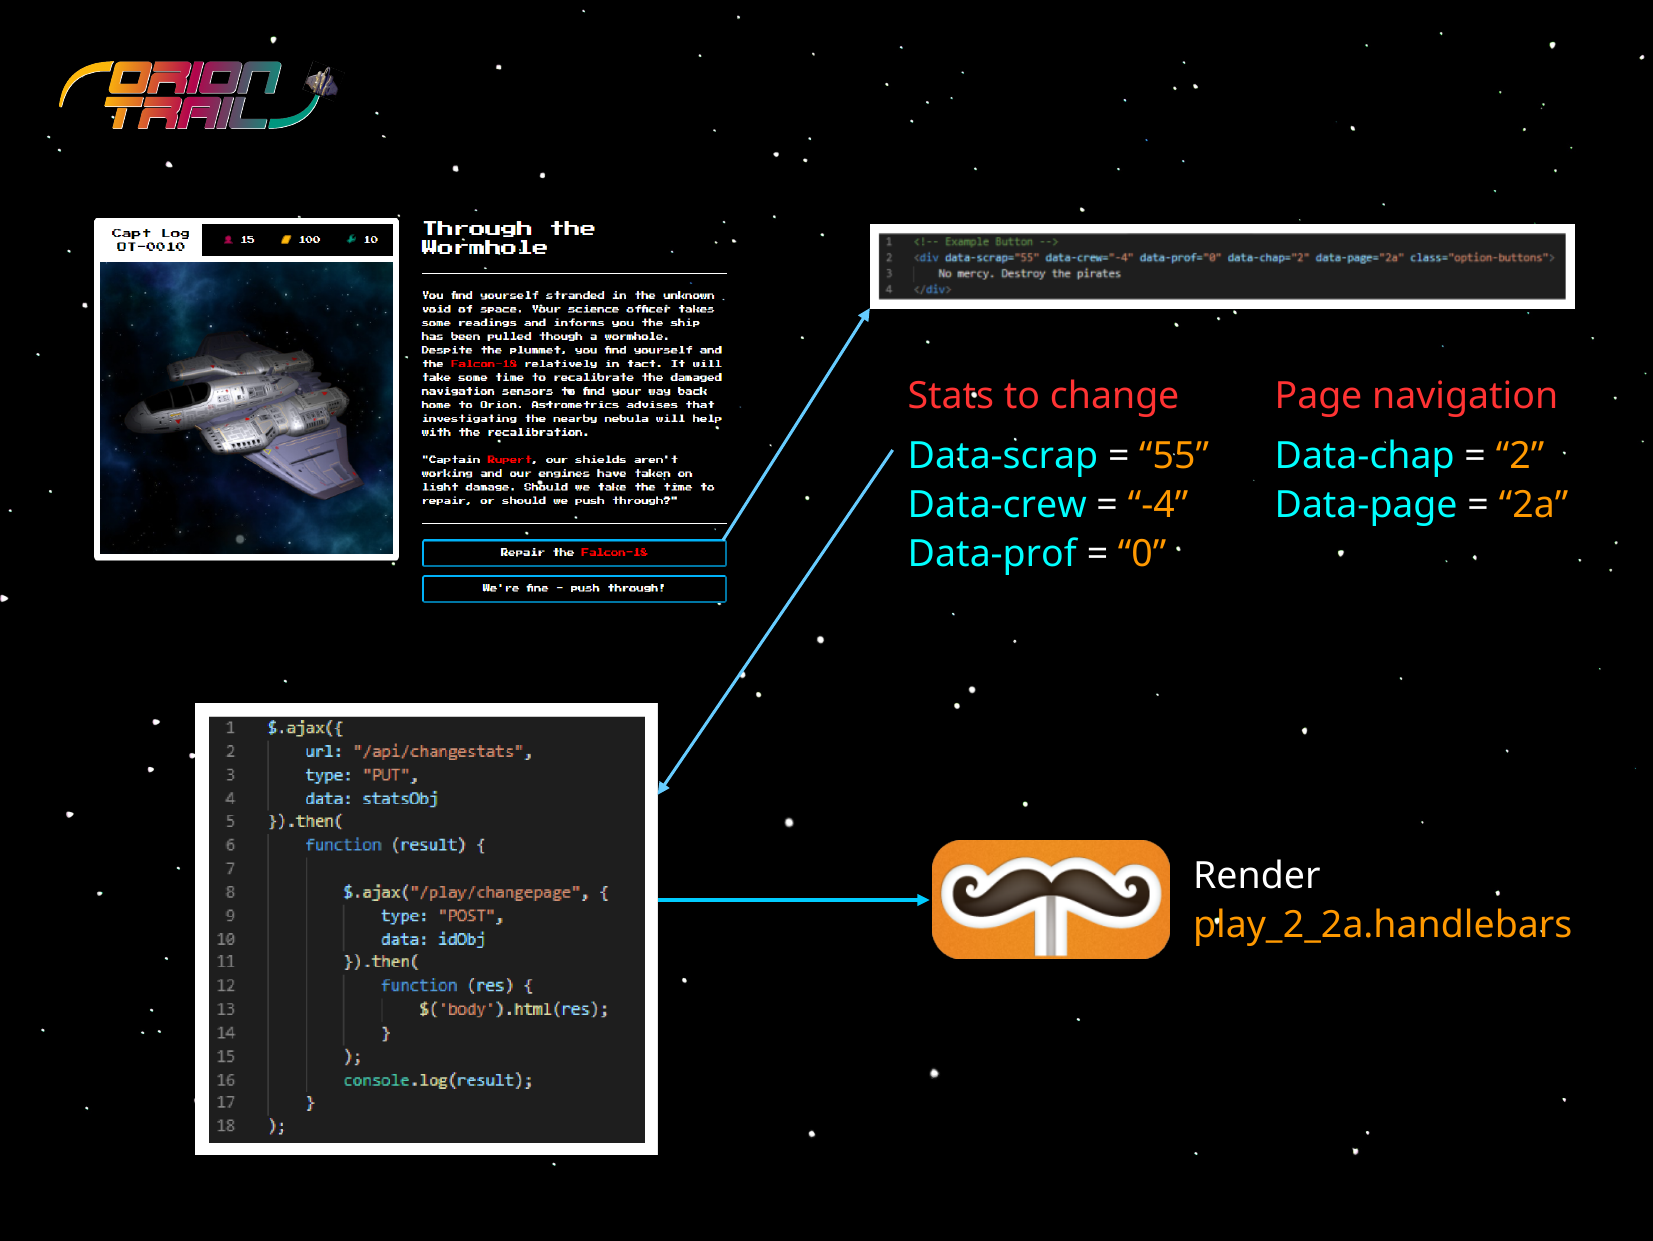

Stats to change
Page navigation
Data-scrap = “55”
Data-crew = “-4”
Data-prof = “0”
Data-chap = “2”
Data-page = “2a”
Render
play_2_2a.handlebars